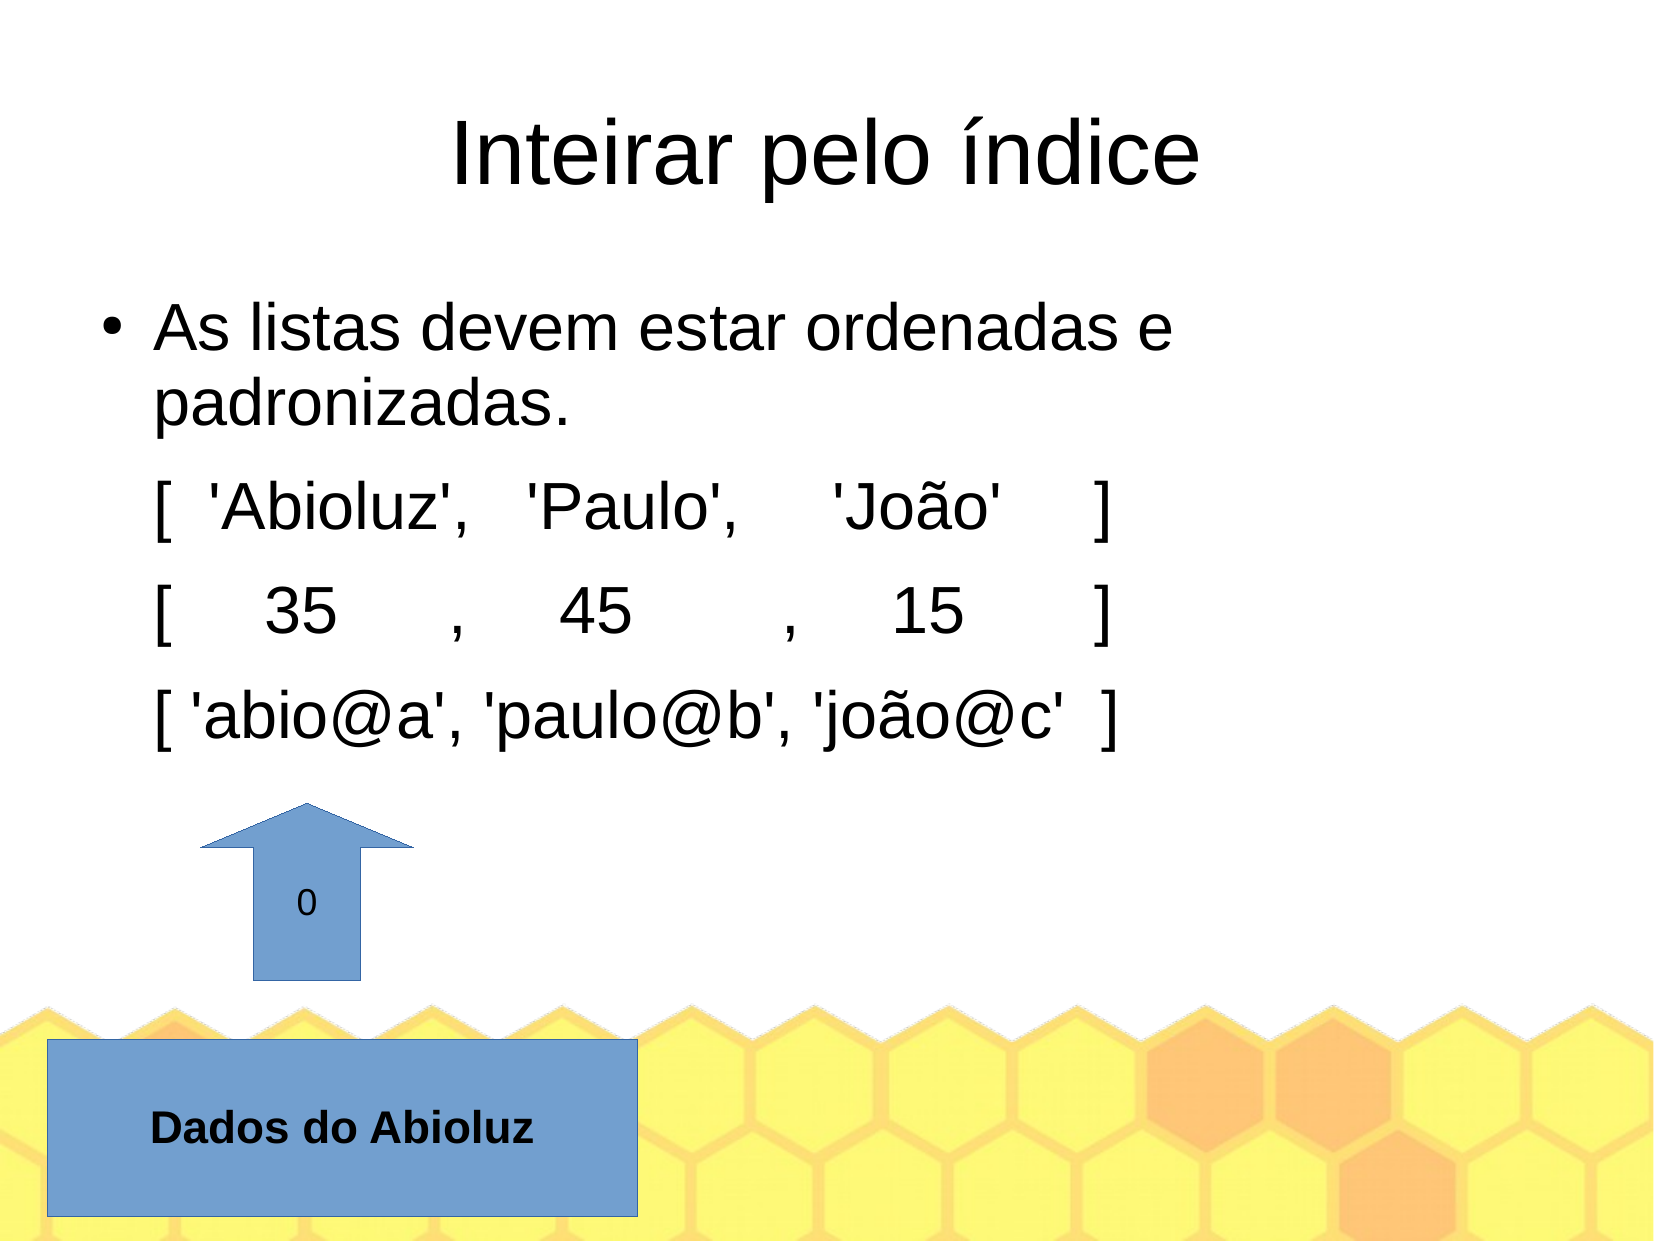

# Inteirar pelo índice
As listas devem estar ordenadas e padronizadas.
[ 'Abioluz', 'Paulo', 'João' ]
[ 35 , 45 , 15 ]
[ 'abio@a', 'paulo@b', 'joão@c' ]
0
Dados do Abioluz